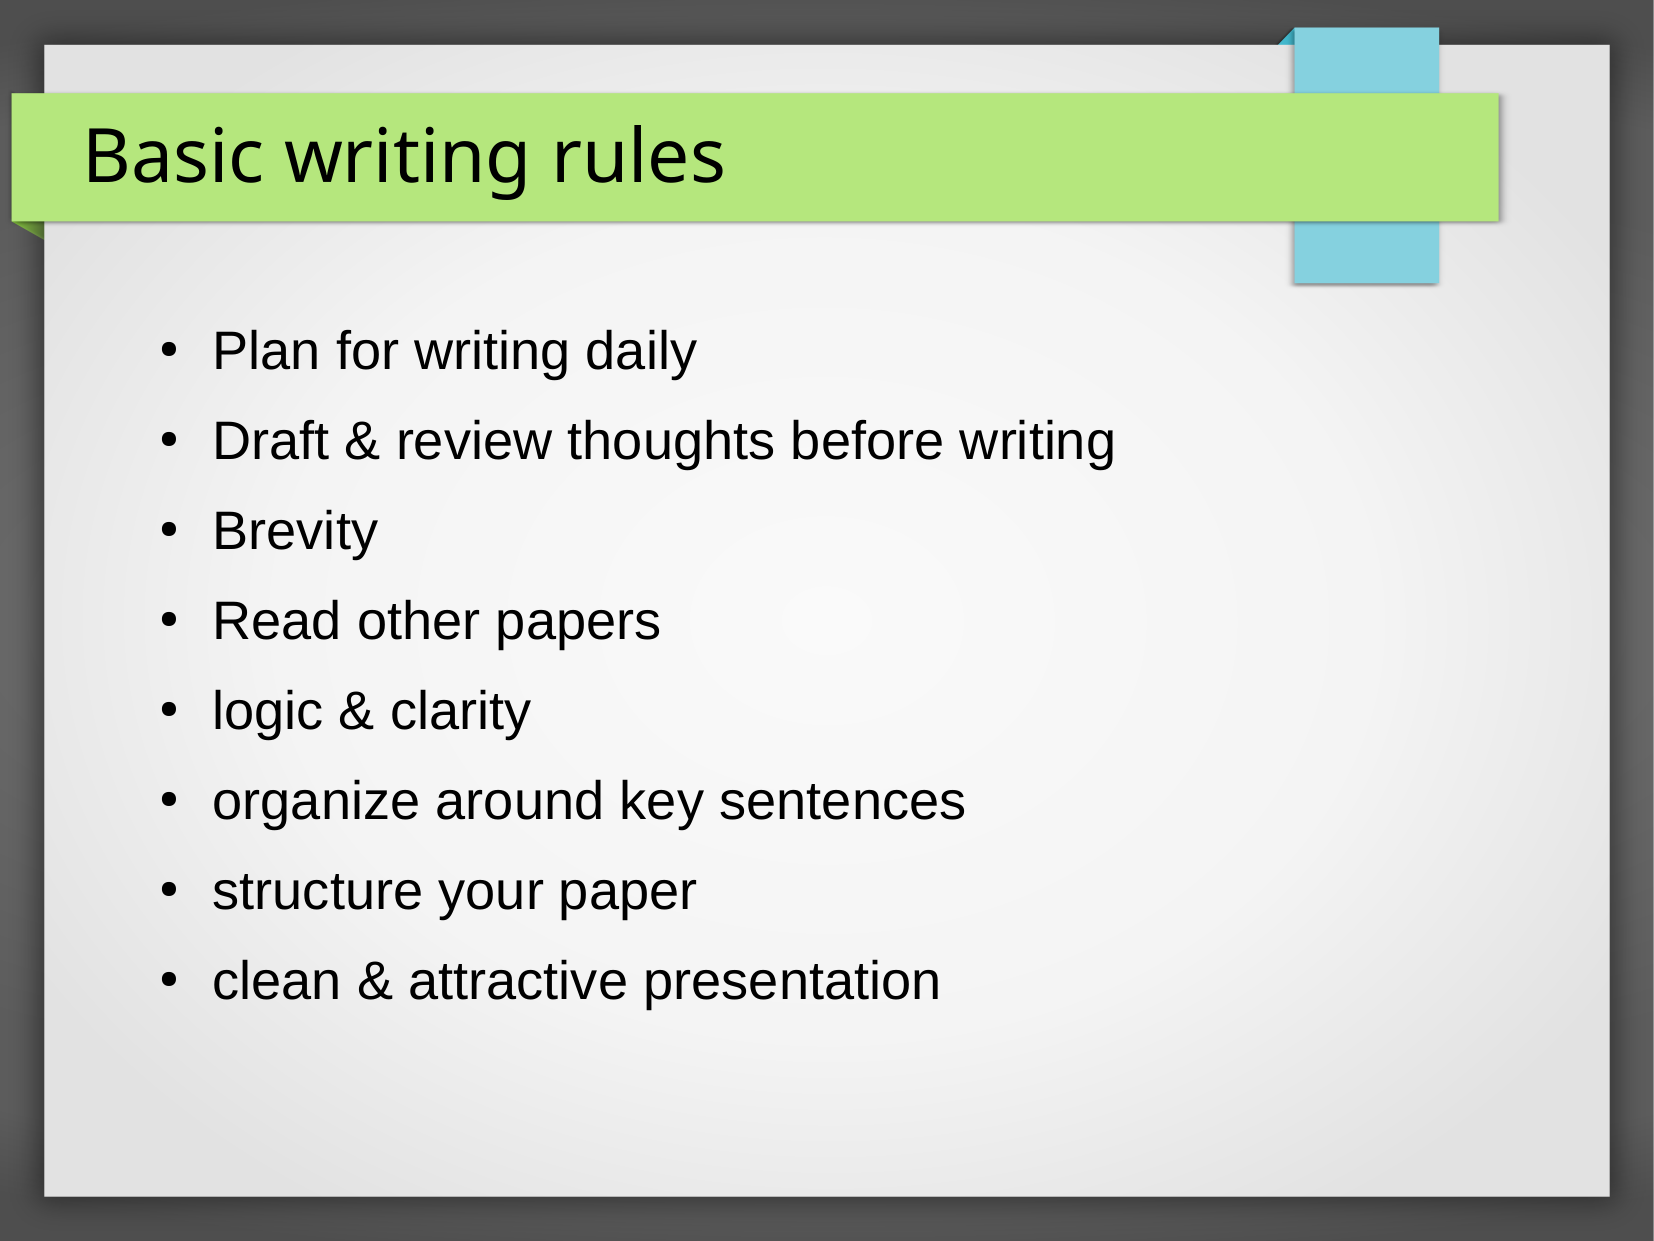

# Basic writing rules
Plan for writing daily
Draft & review thoughts before writing
Brevity
Read other papers
logic & clarity
organize around key sentences
structure your paper
clean & attractive presentation